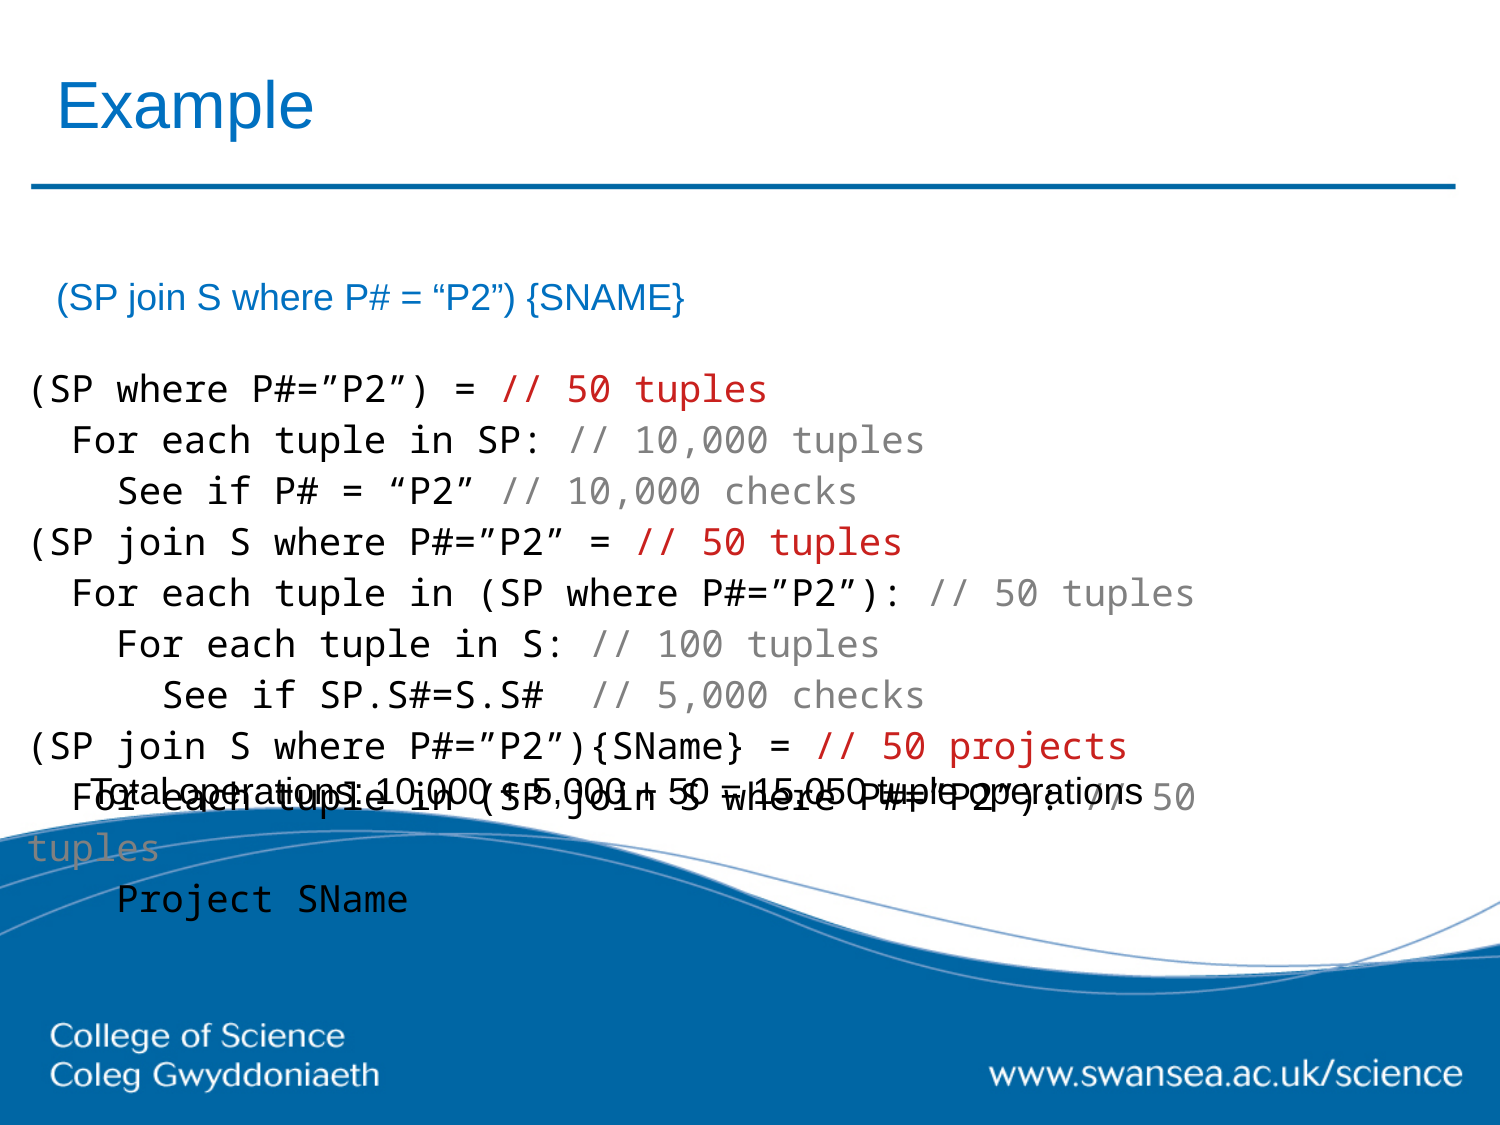

Example
(SP join S where P# = “P2”) {SNAME}
(SP where P#=”P2”) = // 50 tuples
 For each tuple in SP: // 10,000 tuples
 See if P# = “P2” // 10,000 checks
(SP join S where P#=”P2” = // 50 tuples
 For each tuple in (SP where P#=”P2”): // 50 tuples
 For each tuple in S: // 100 tuples
 See if SP.S#=S.S# // 5,000 checks
(SP join S where P#=”P2”){SName} = // 50 projects
 For each tuple in (SP join S where P#=”P2”): // 50 tuples
 Project SName
Total operations: 10,000 + 5,000 + 50 = 15,050 tuple operations